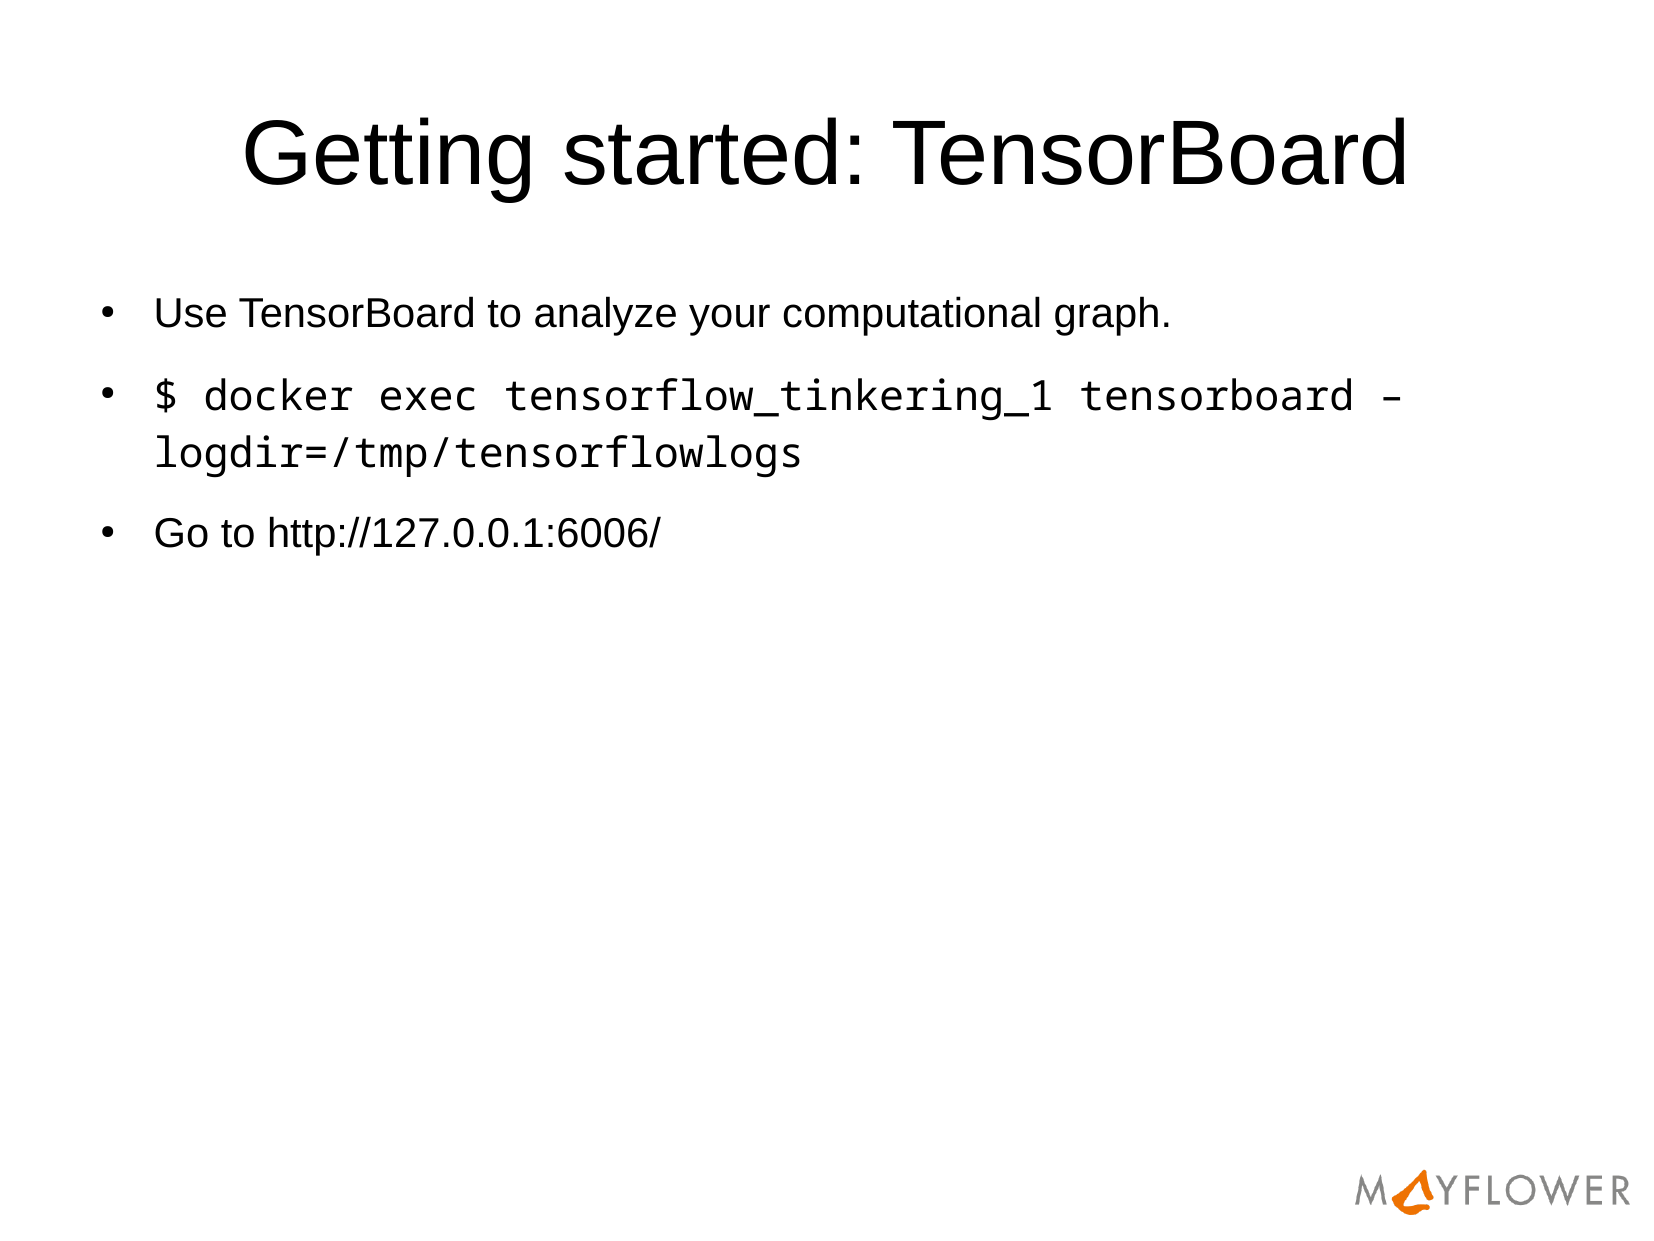

# Getting started: TensorBoard
Use TensorBoard to analyze your computational graph.
$ docker exec tensorflow_tinkering_1 tensorboard –logdir=/tmp/tensorflowlogs
Go to http://127.0.0.1:6006/